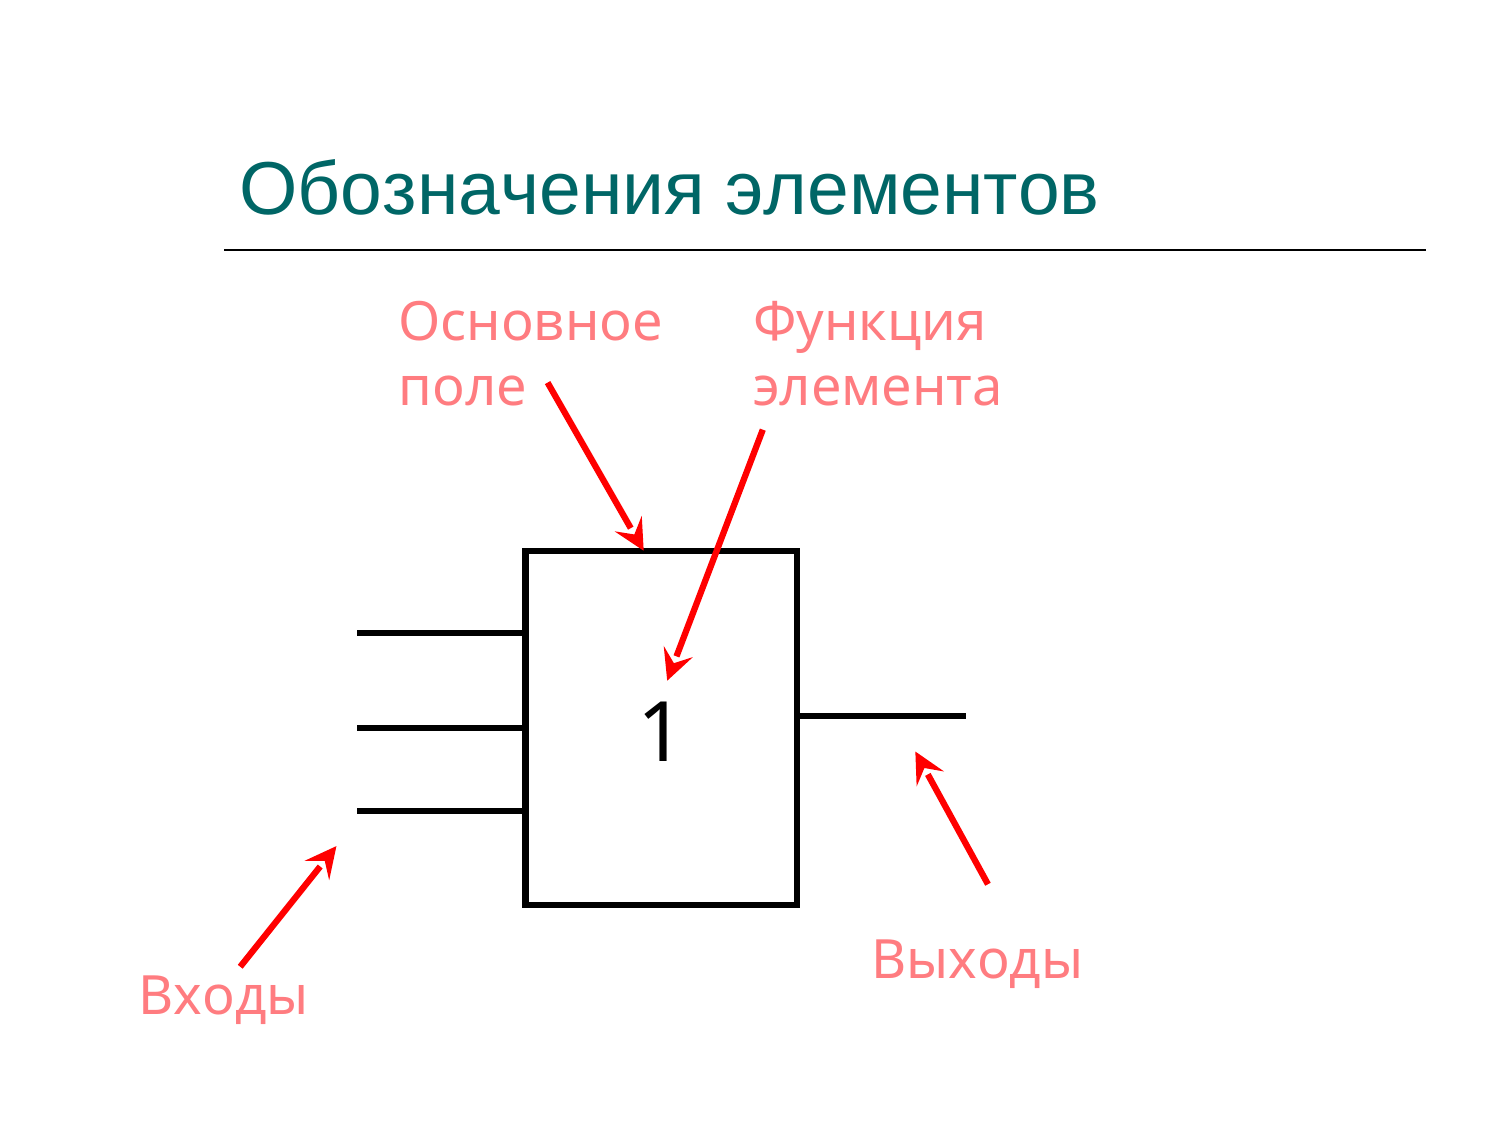

# Обозначения элементов
Основное поле
Функция элемента
1
Выходы
Входы